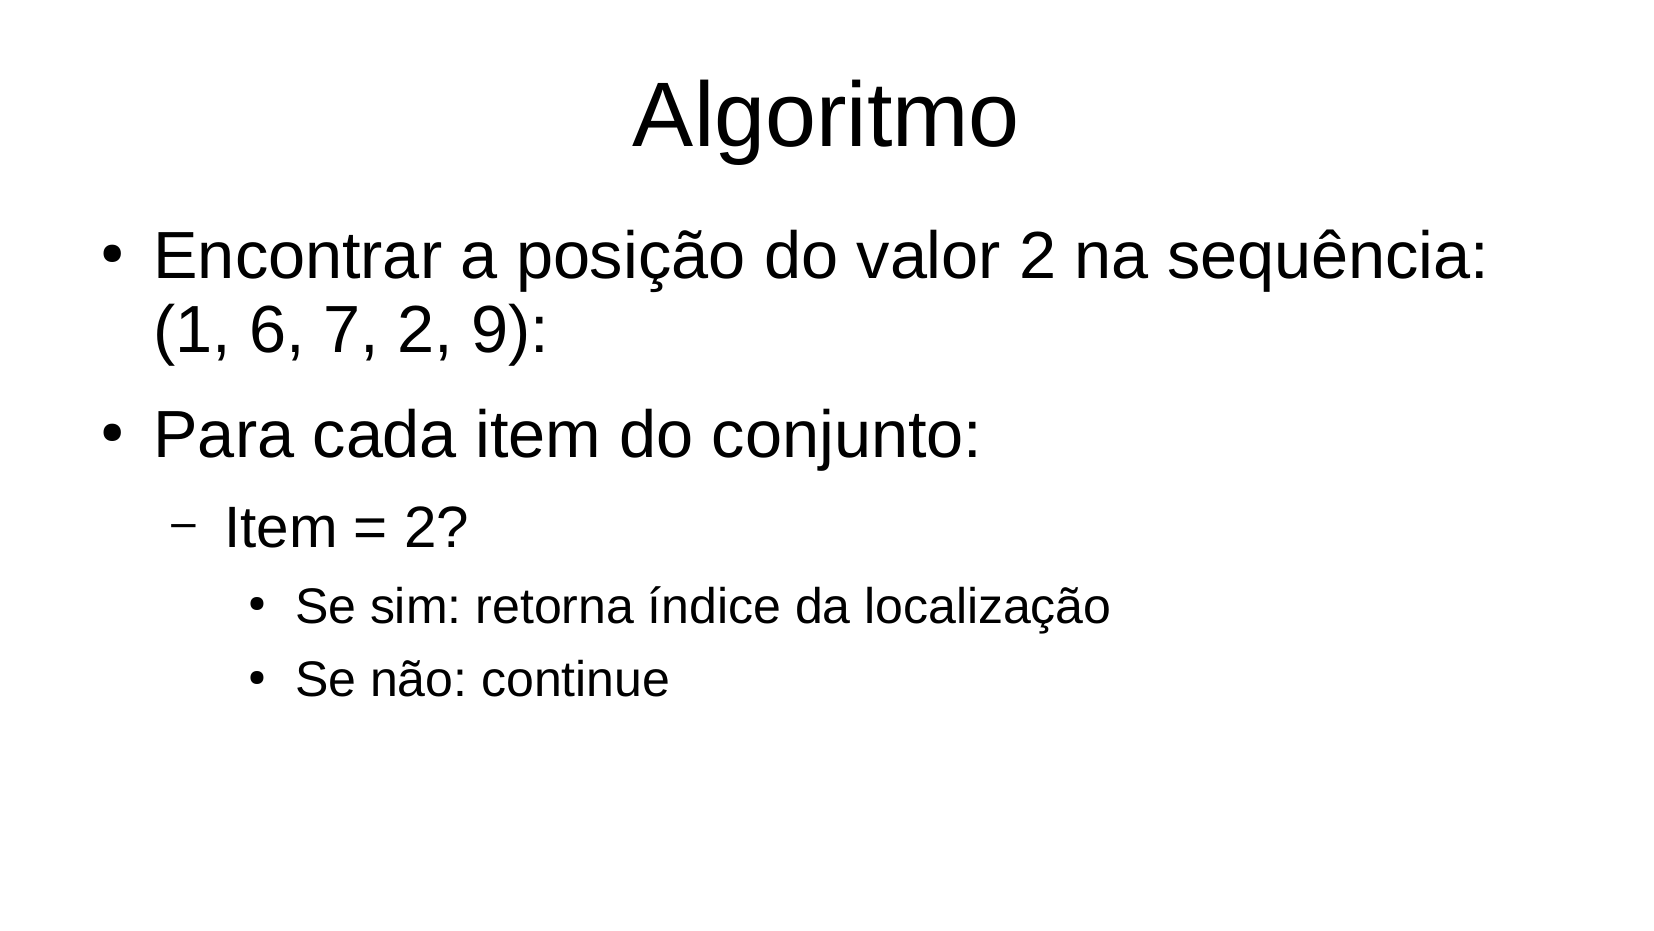

# Algoritmo
Encontrar a posição do valor 2 na sequência: (1, 6, 7, 2, 9):
Para cada item do conjunto:
Item = 2?
Se sim: retorna índice da localização
Se não: continue